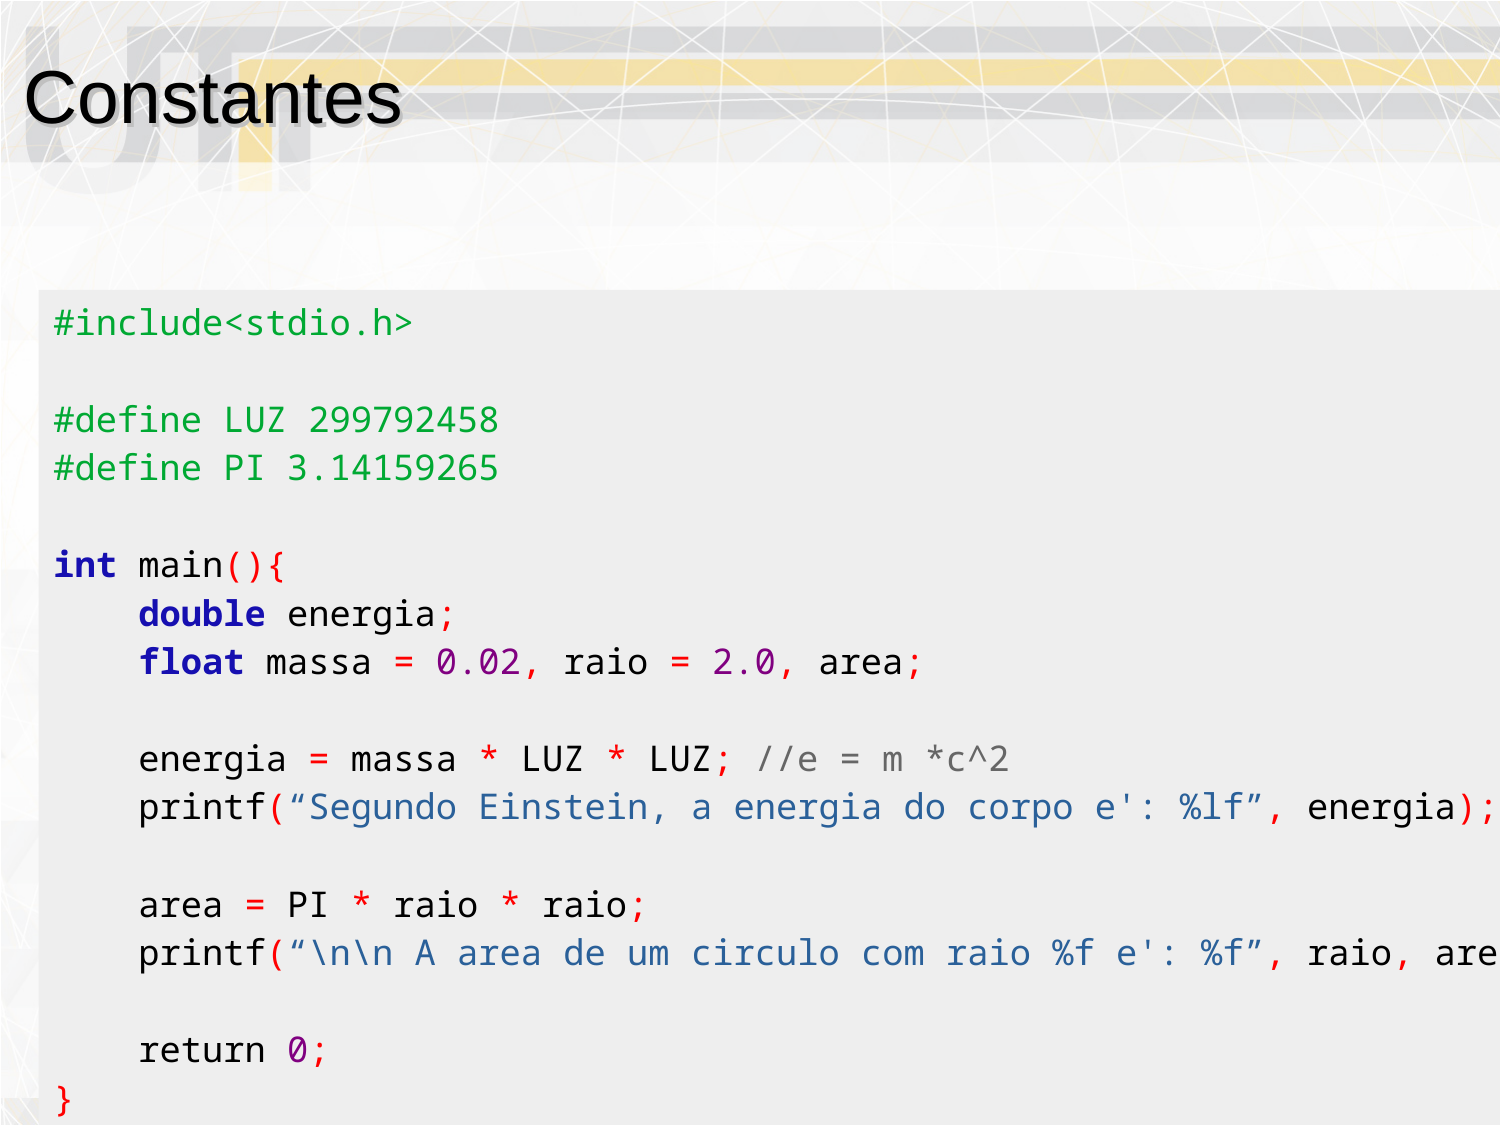

# Constantes
#include<stdio.h>
#define LUZ 299792458
#define PI 3.14159265
int main(){
 double energia;
 float massa = 0.02, raio = 2.0, area;
 energia = massa * LUZ * LUZ; //e = m *c^2
 printf(“Segundo Einstein, a energia do corpo e': %lf”, energia);
 area = PI * raio * raio;
 printf(“\n\n A area de um circulo com raio %f e': %f”, raio, area);
 return 0;
}